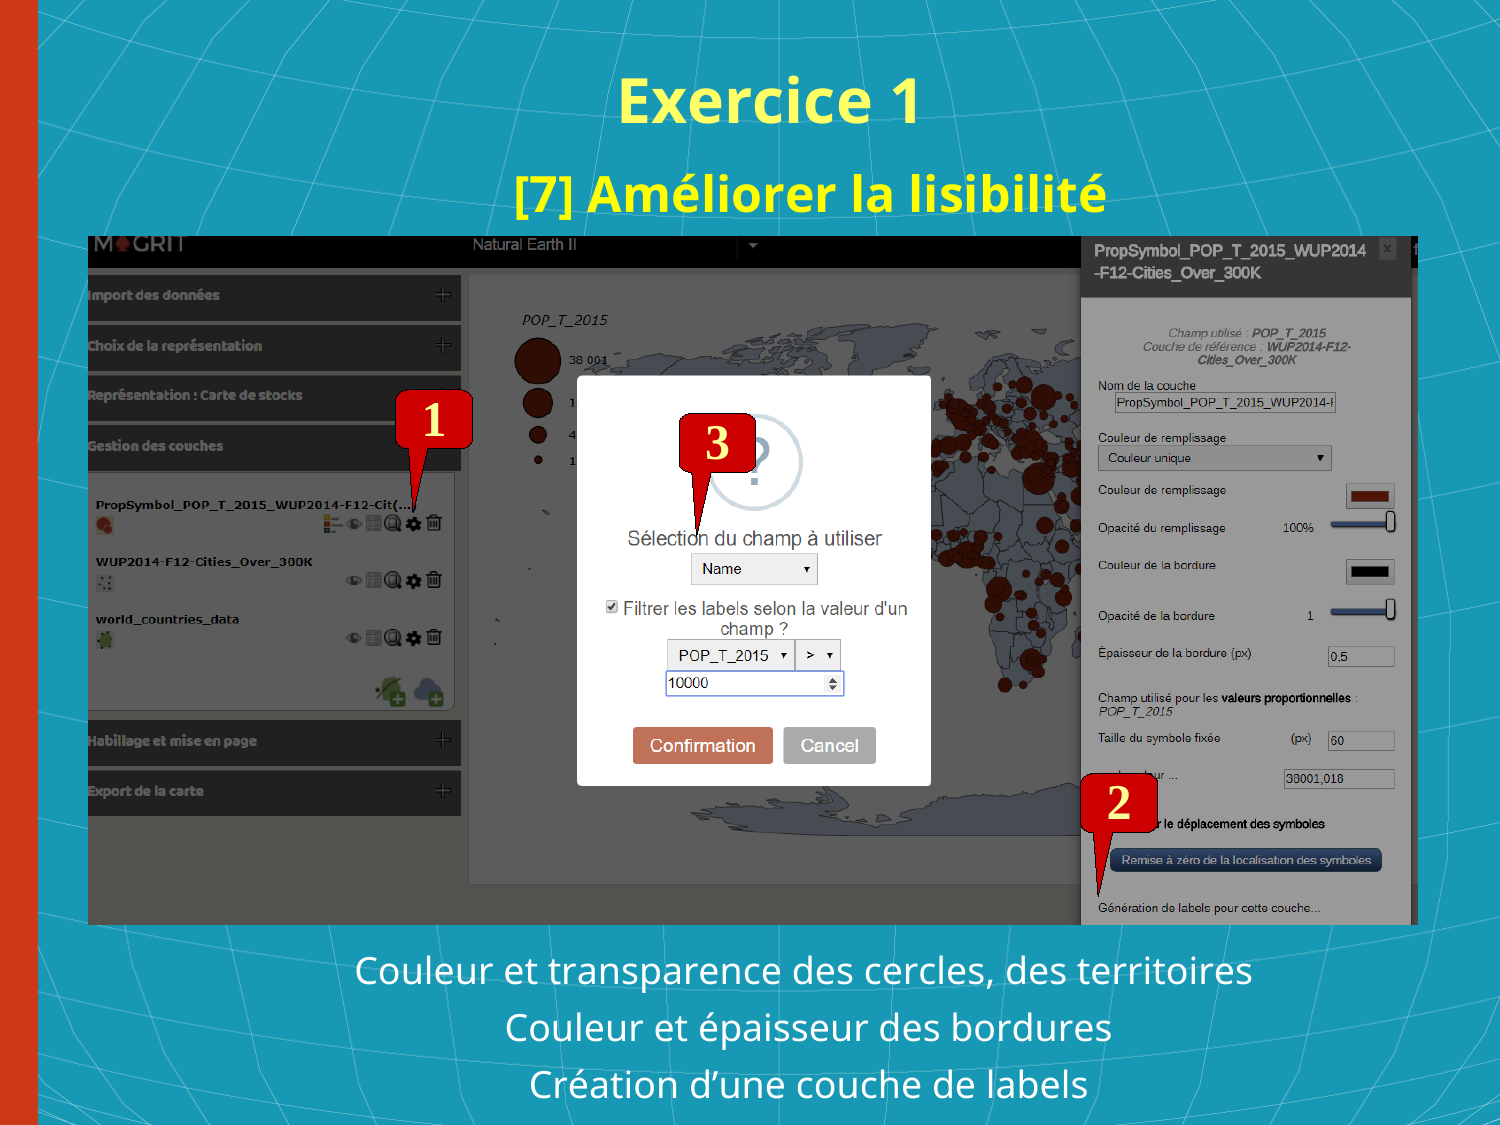

# Exercice 1
[7] Améliorer la lisibilité
1
3
2
Couleur et transparence des cercles, des territoires
Couleur et épaisseur des bordures
Création d’une couche de labels